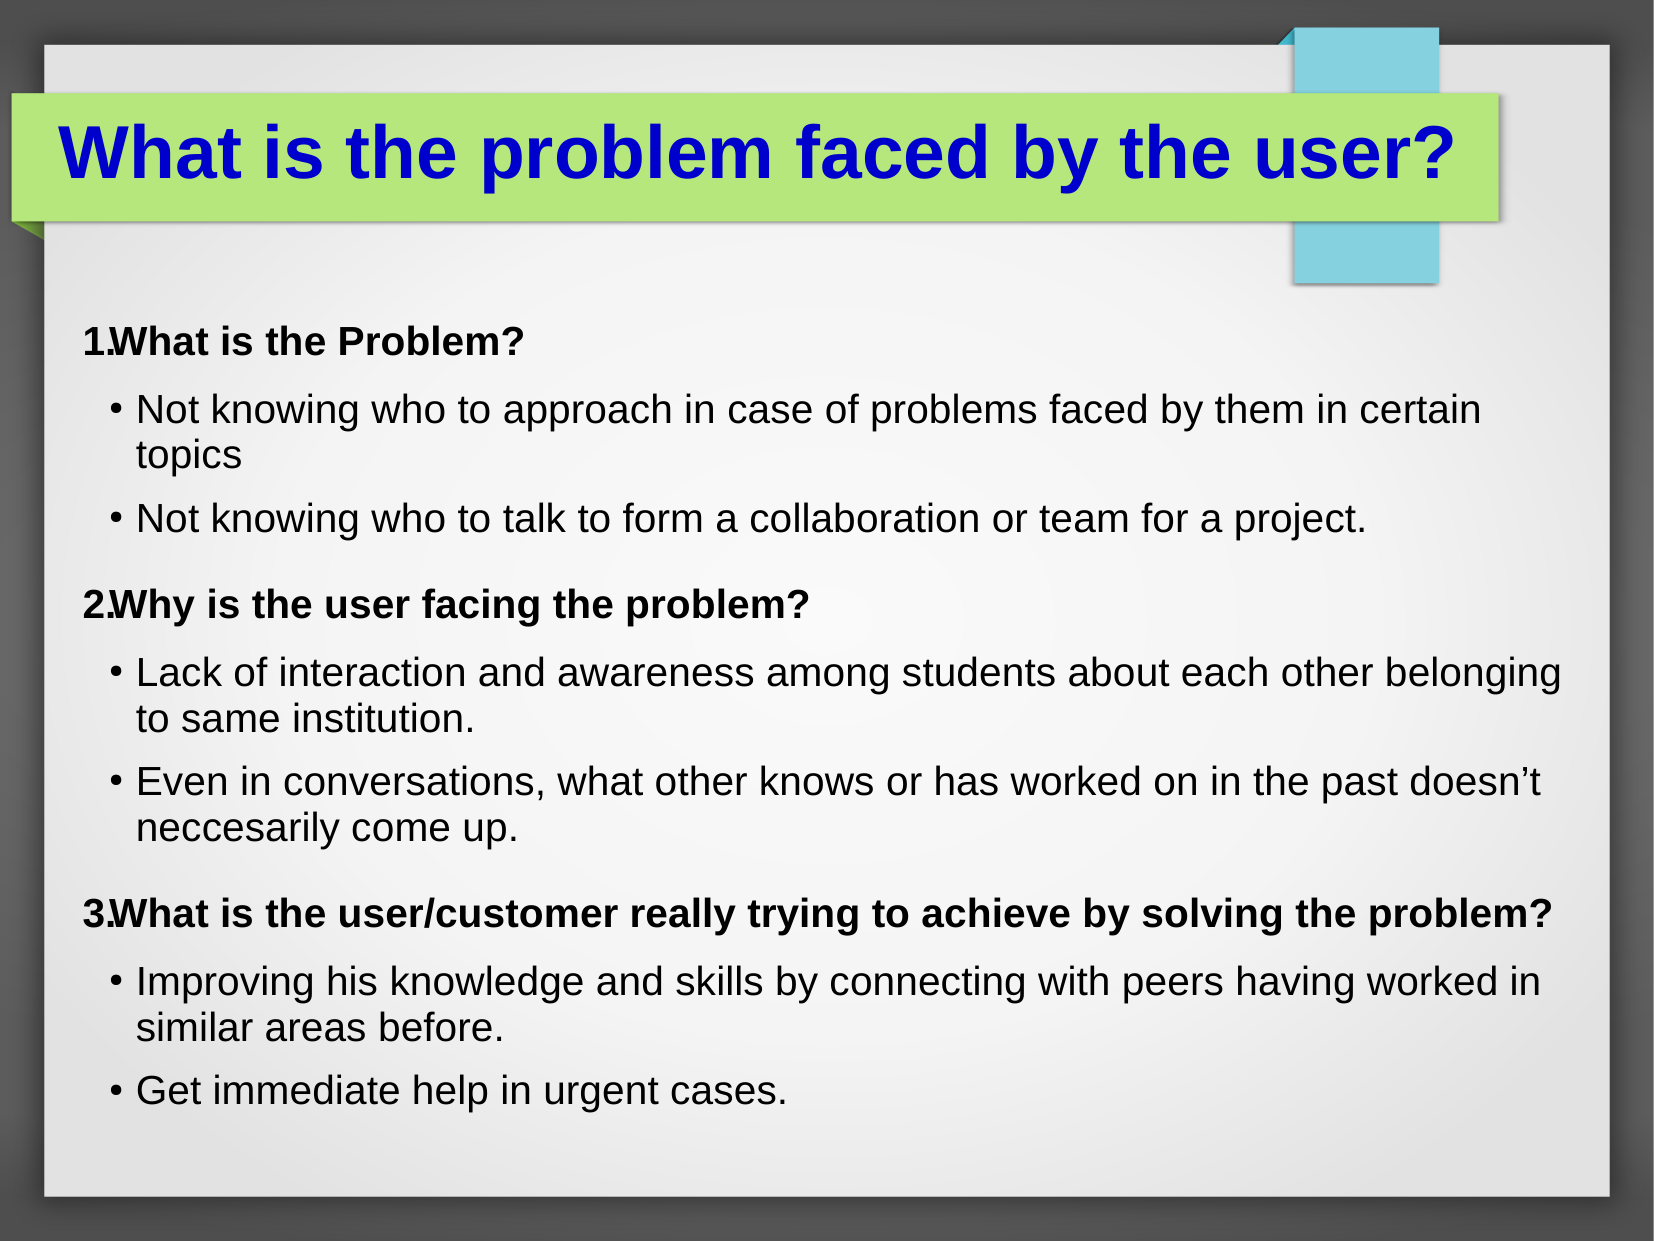

# What is the problem faced by the user?
What is the Problem?
Not knowing who to approach in case of problems faced by them in certain topics
Not knowing who to talk to form a collaboration or team for a project.
Why is the user facing the problem?
Lack of interaction and awareness among students about each other belonging to same institution.
Even in conversations, what other knows or has worked on in the past doesn’t neccesarily come up.
What is the user/customer really trying to achieve by solving the problem?
Improving his knowledge and skills by connecting with peers having worked in similar areas before.
Get immediate help in urgent cases.